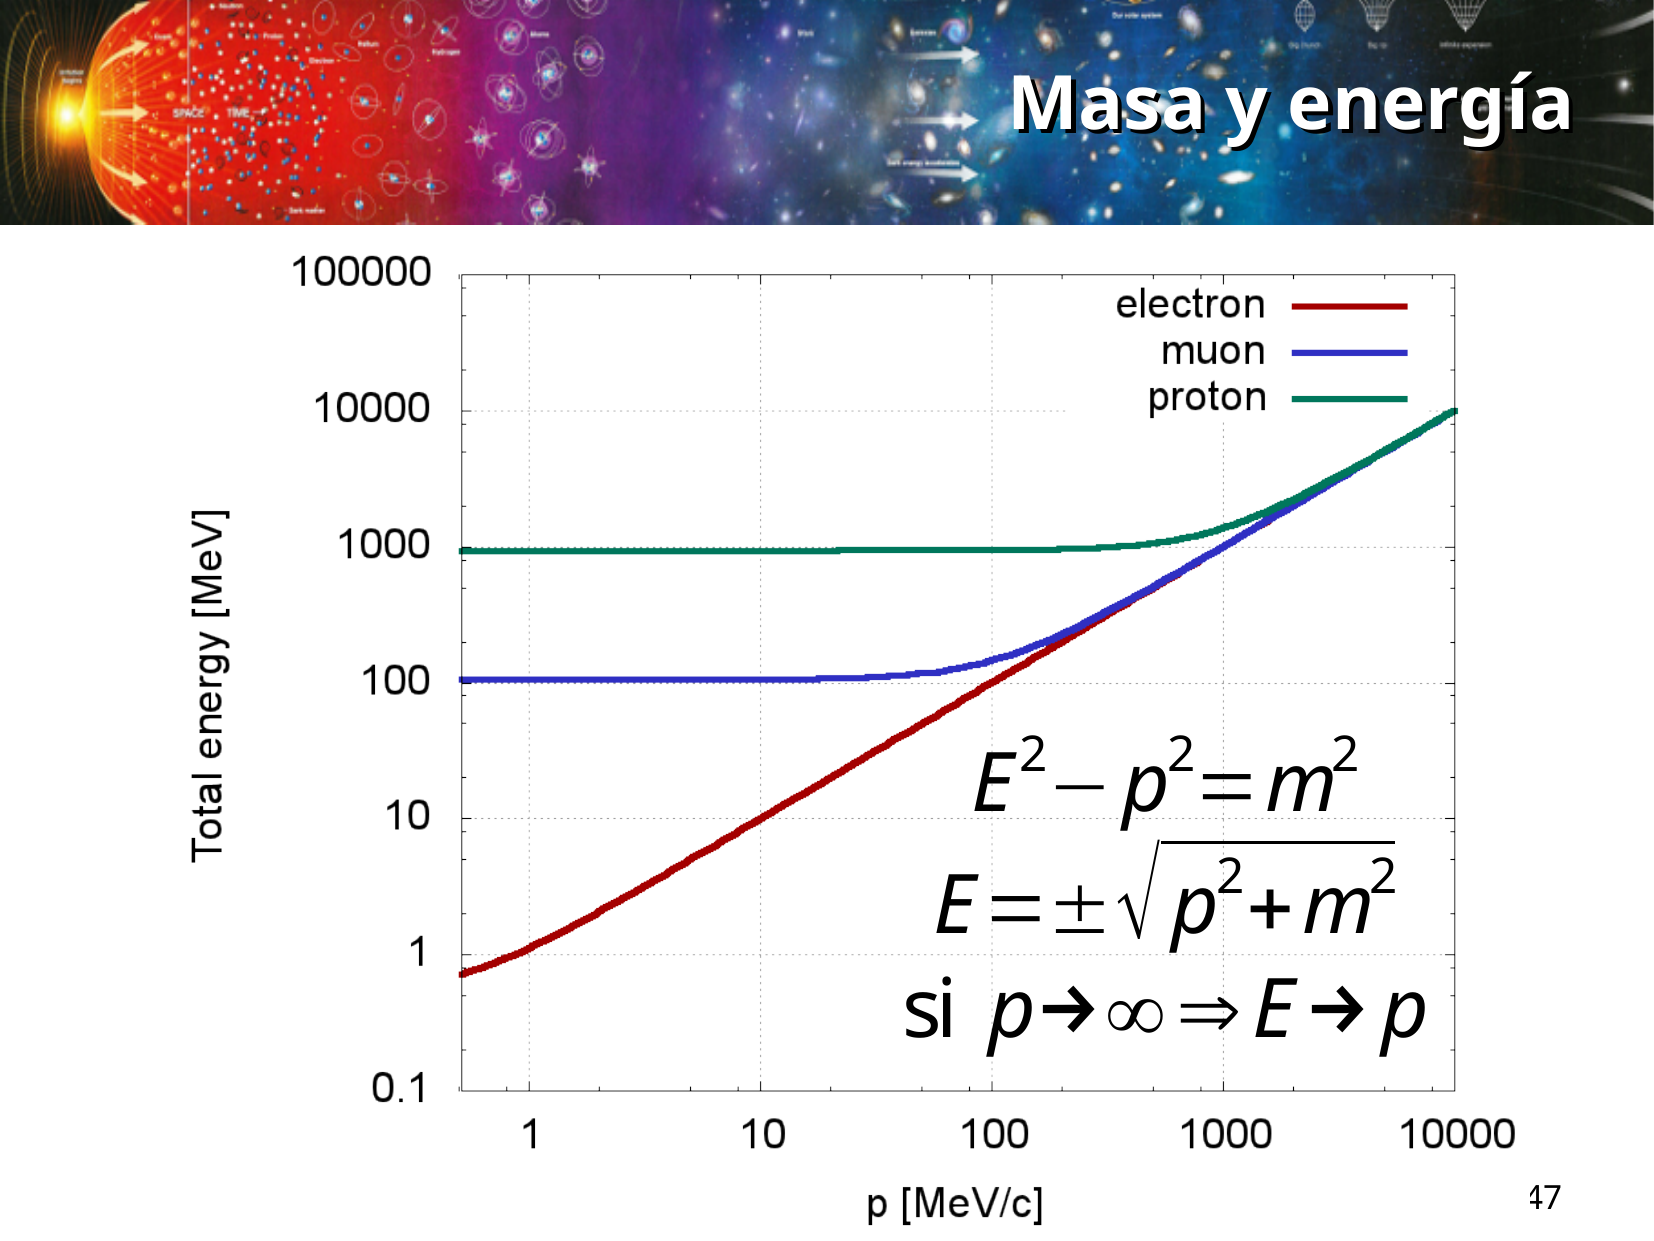

# Masa y energía
H. Asorey - Física IV B
35